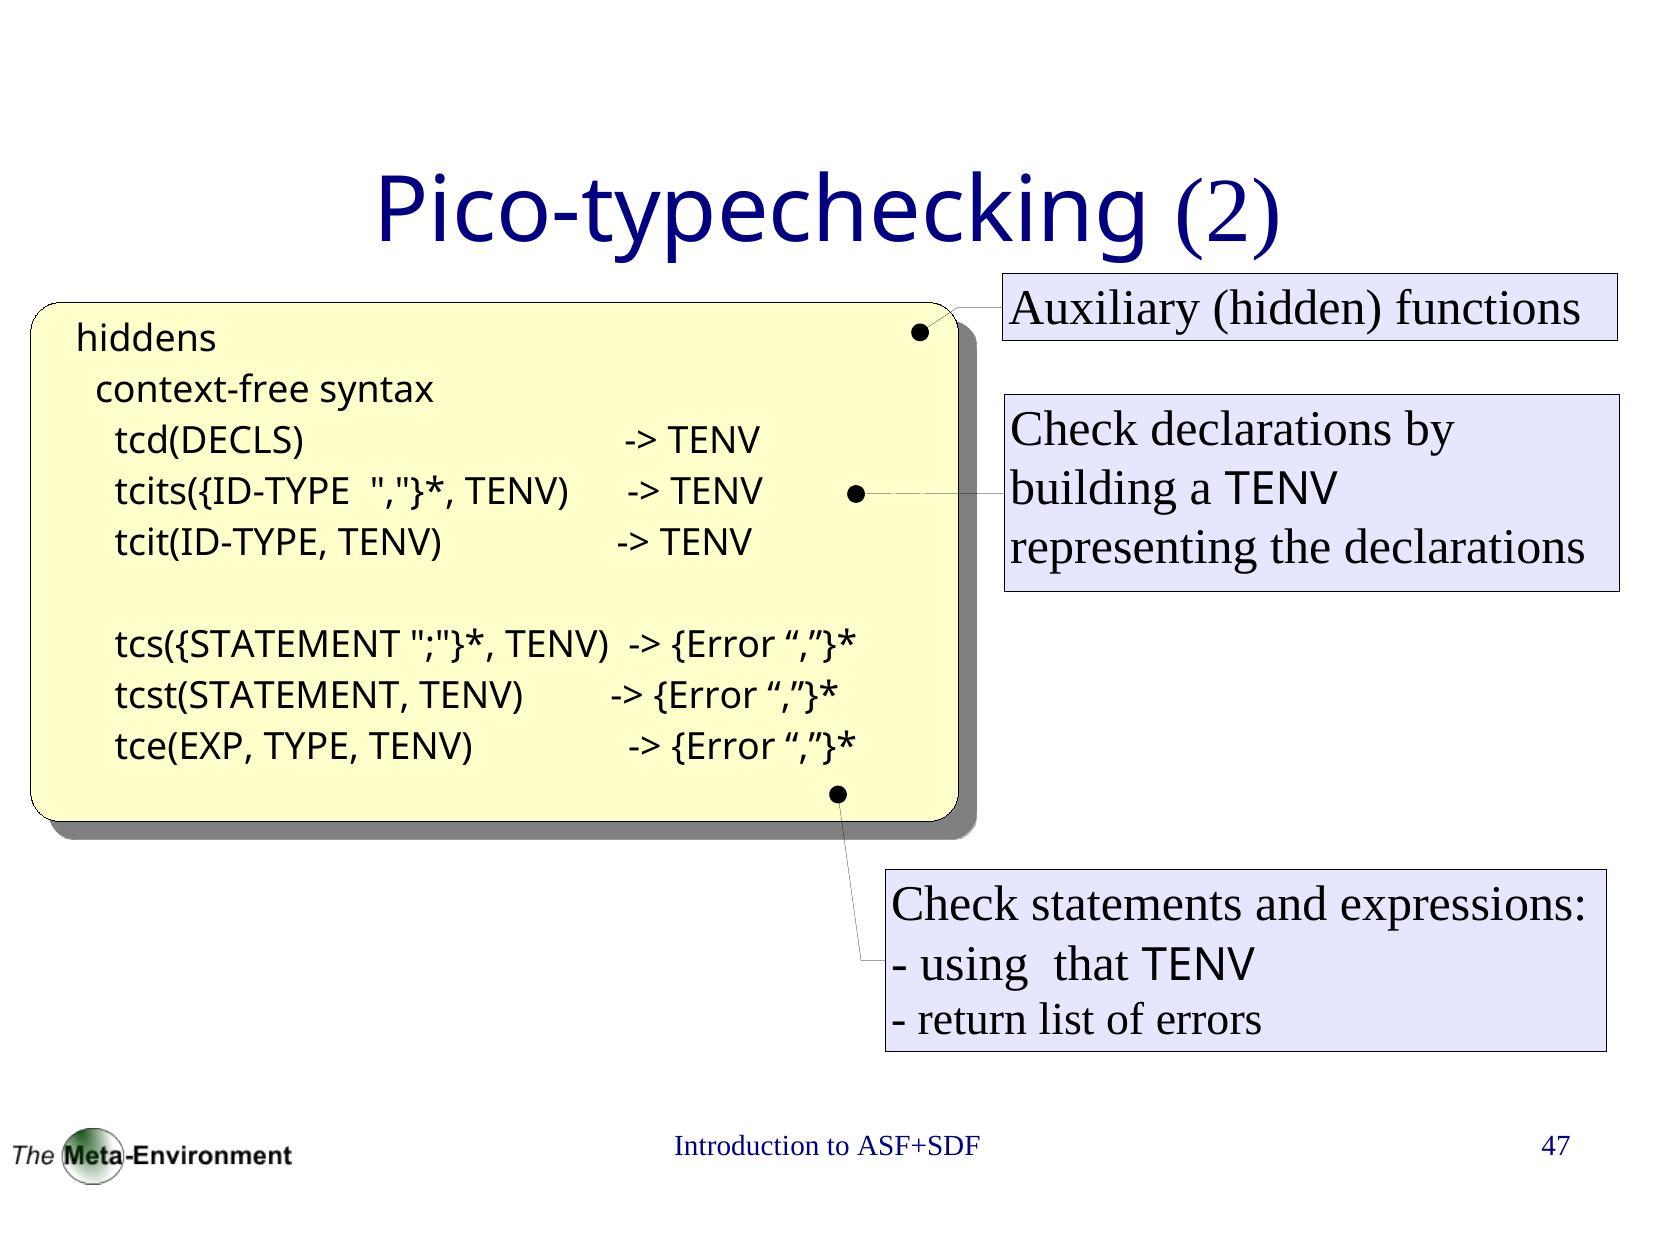

# Pico-typechecking (2)
hiddens
 context-free syntax
 tcd(DECLS) -> TENV
 tcits({ID-TYPE ","}*, TENV) -> TENV
 tcit(ID-TYPE, TENV) -> TENV
 tcs({STATEMENT ";"}*, TENV) -> {Error “,”}*
 tcst(STATEMENT, TENV) -> {Error “,”}*
 tce(EXP, TYPE, TENV) -> {Error “,”}*
47